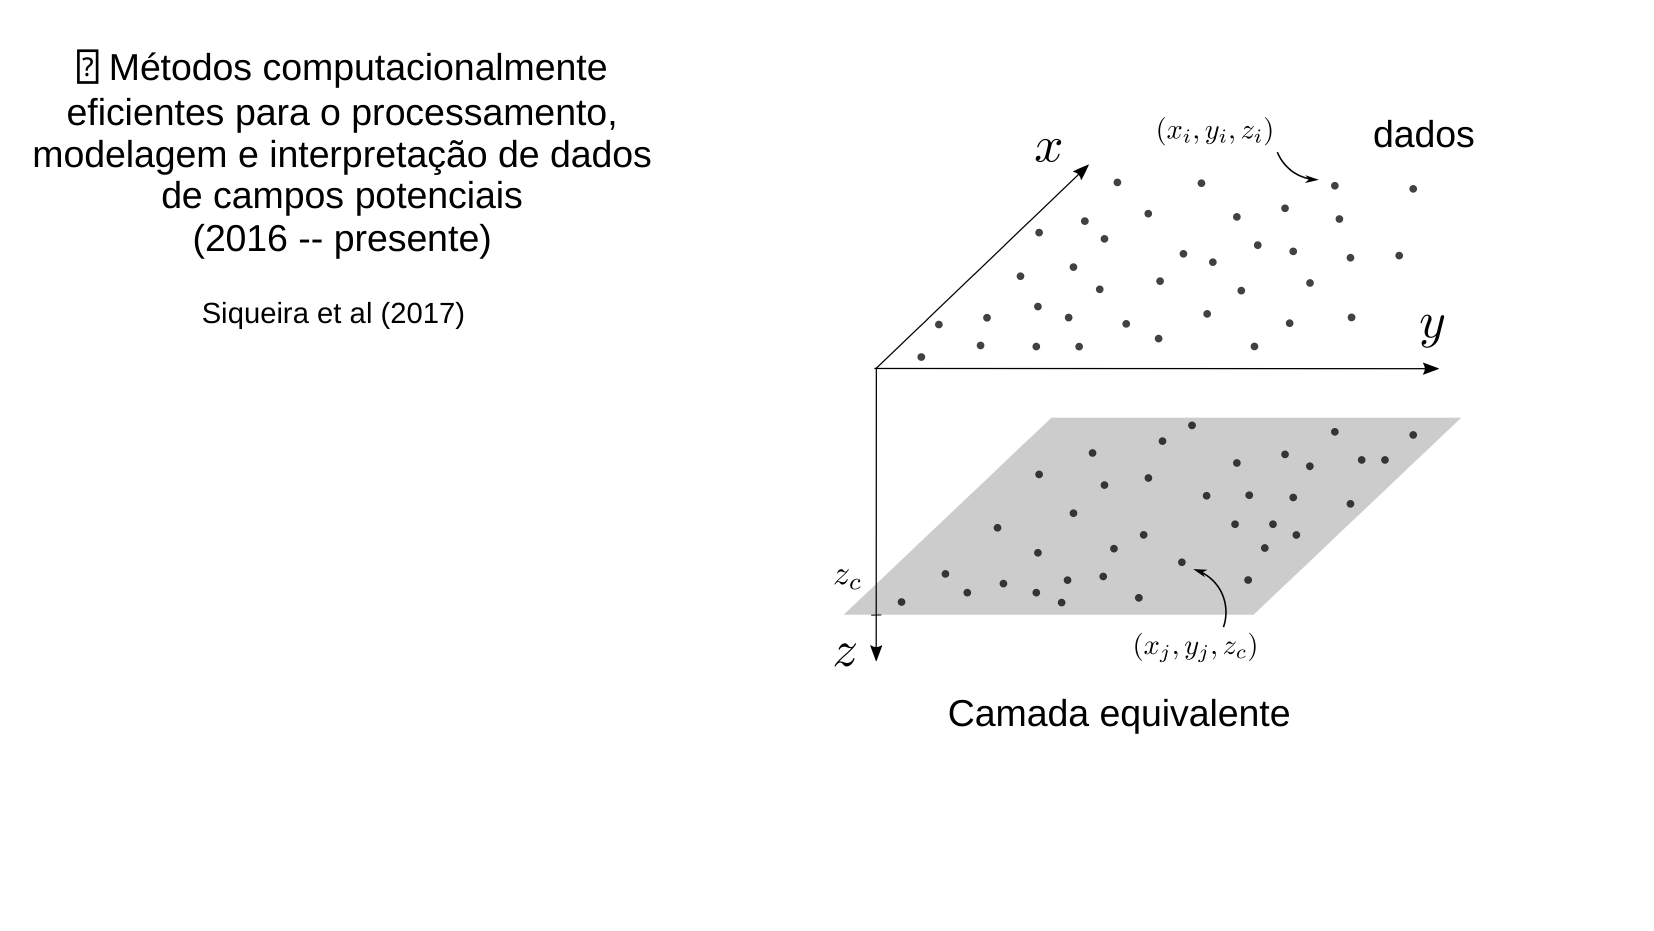

⍰ Métodos computacionalmente eficientes para o processamento,
modelagem e interpretação de dados de campos potenciais
(2016 -- presente)
dados
Siqueira et al (2017)
Camada equivalente